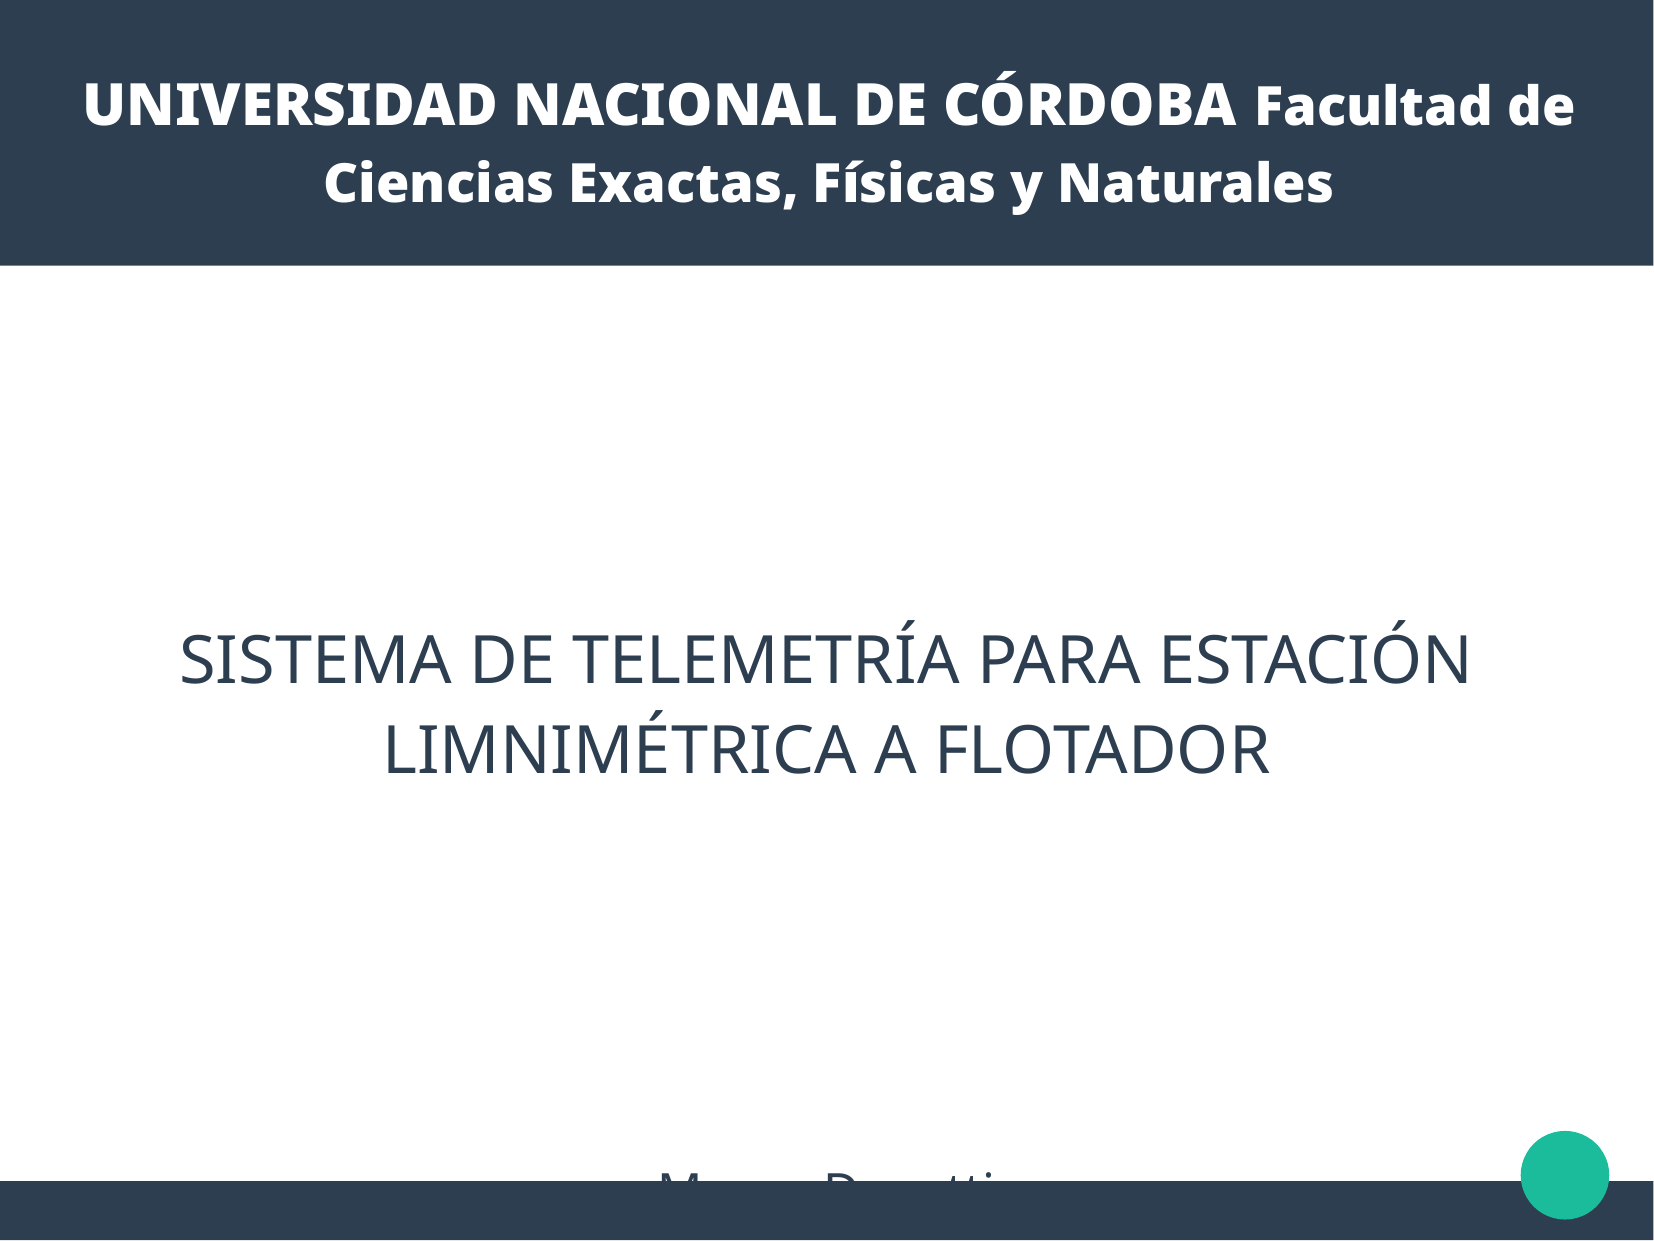

UNIVERSIDAD NACIONAL DE CÓRDOBA Facultad de Ciencias Exactas, Físicas y Naturales
# SISTEMA DE TELEMETRÍA PARA ESTACIÓN LIMNIMÉTRICA A FLOTADOR
Mayco Dagatti